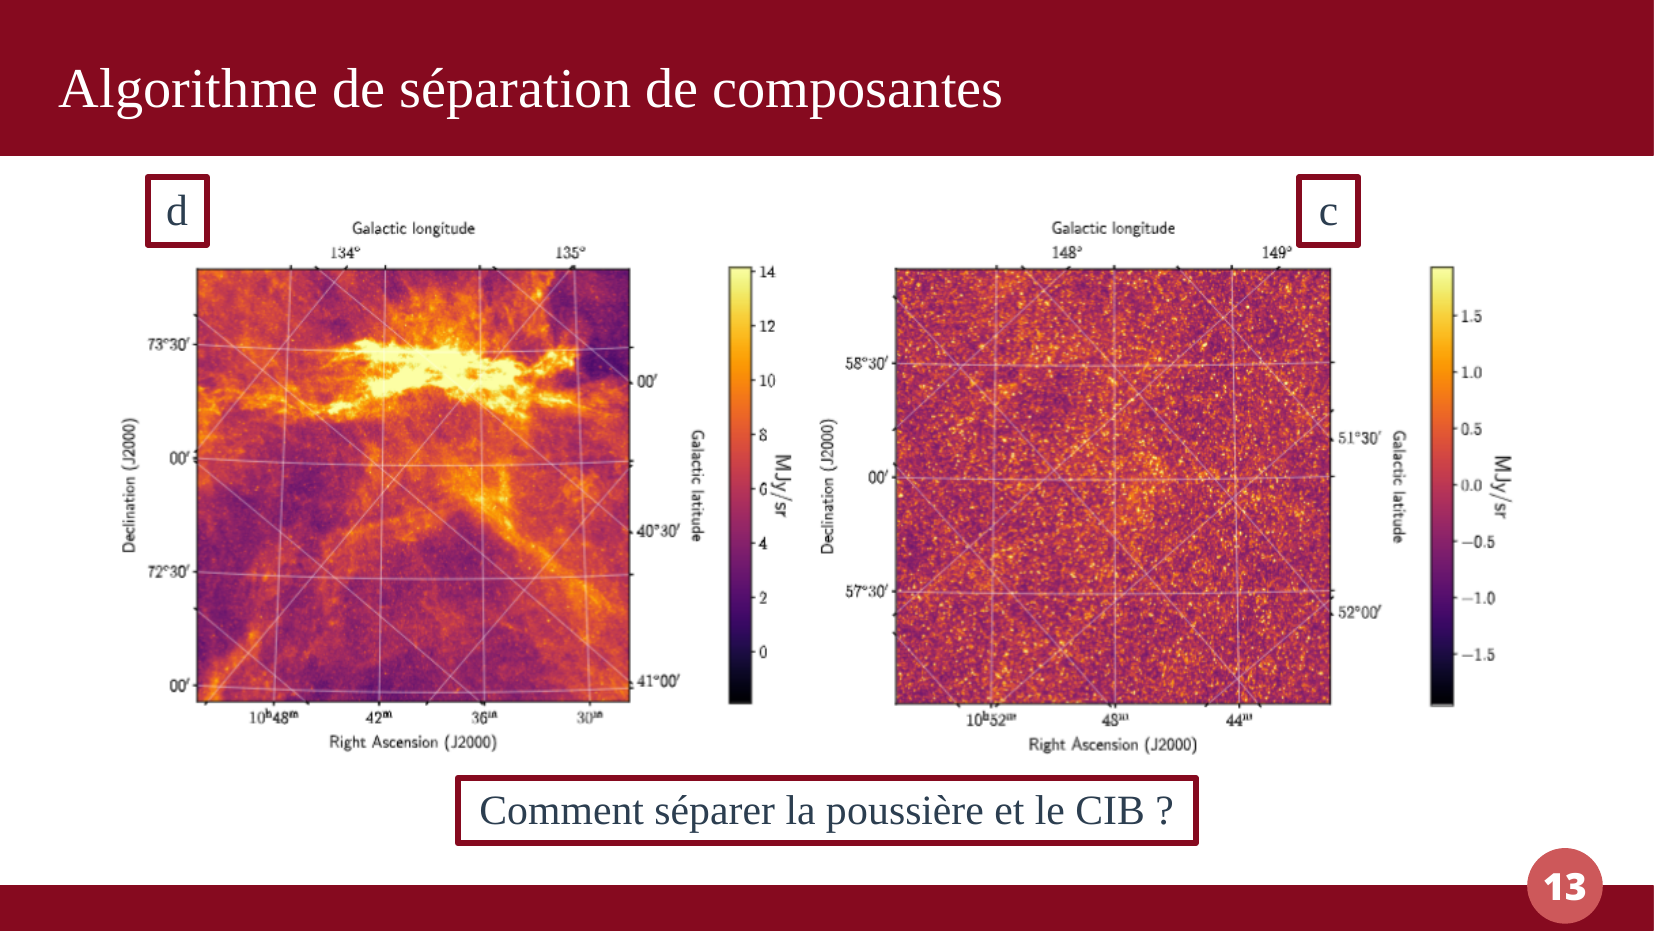

# Algorithme de séparation de composantes
d
c
Comment séparer la poussière et le CIB ?
13